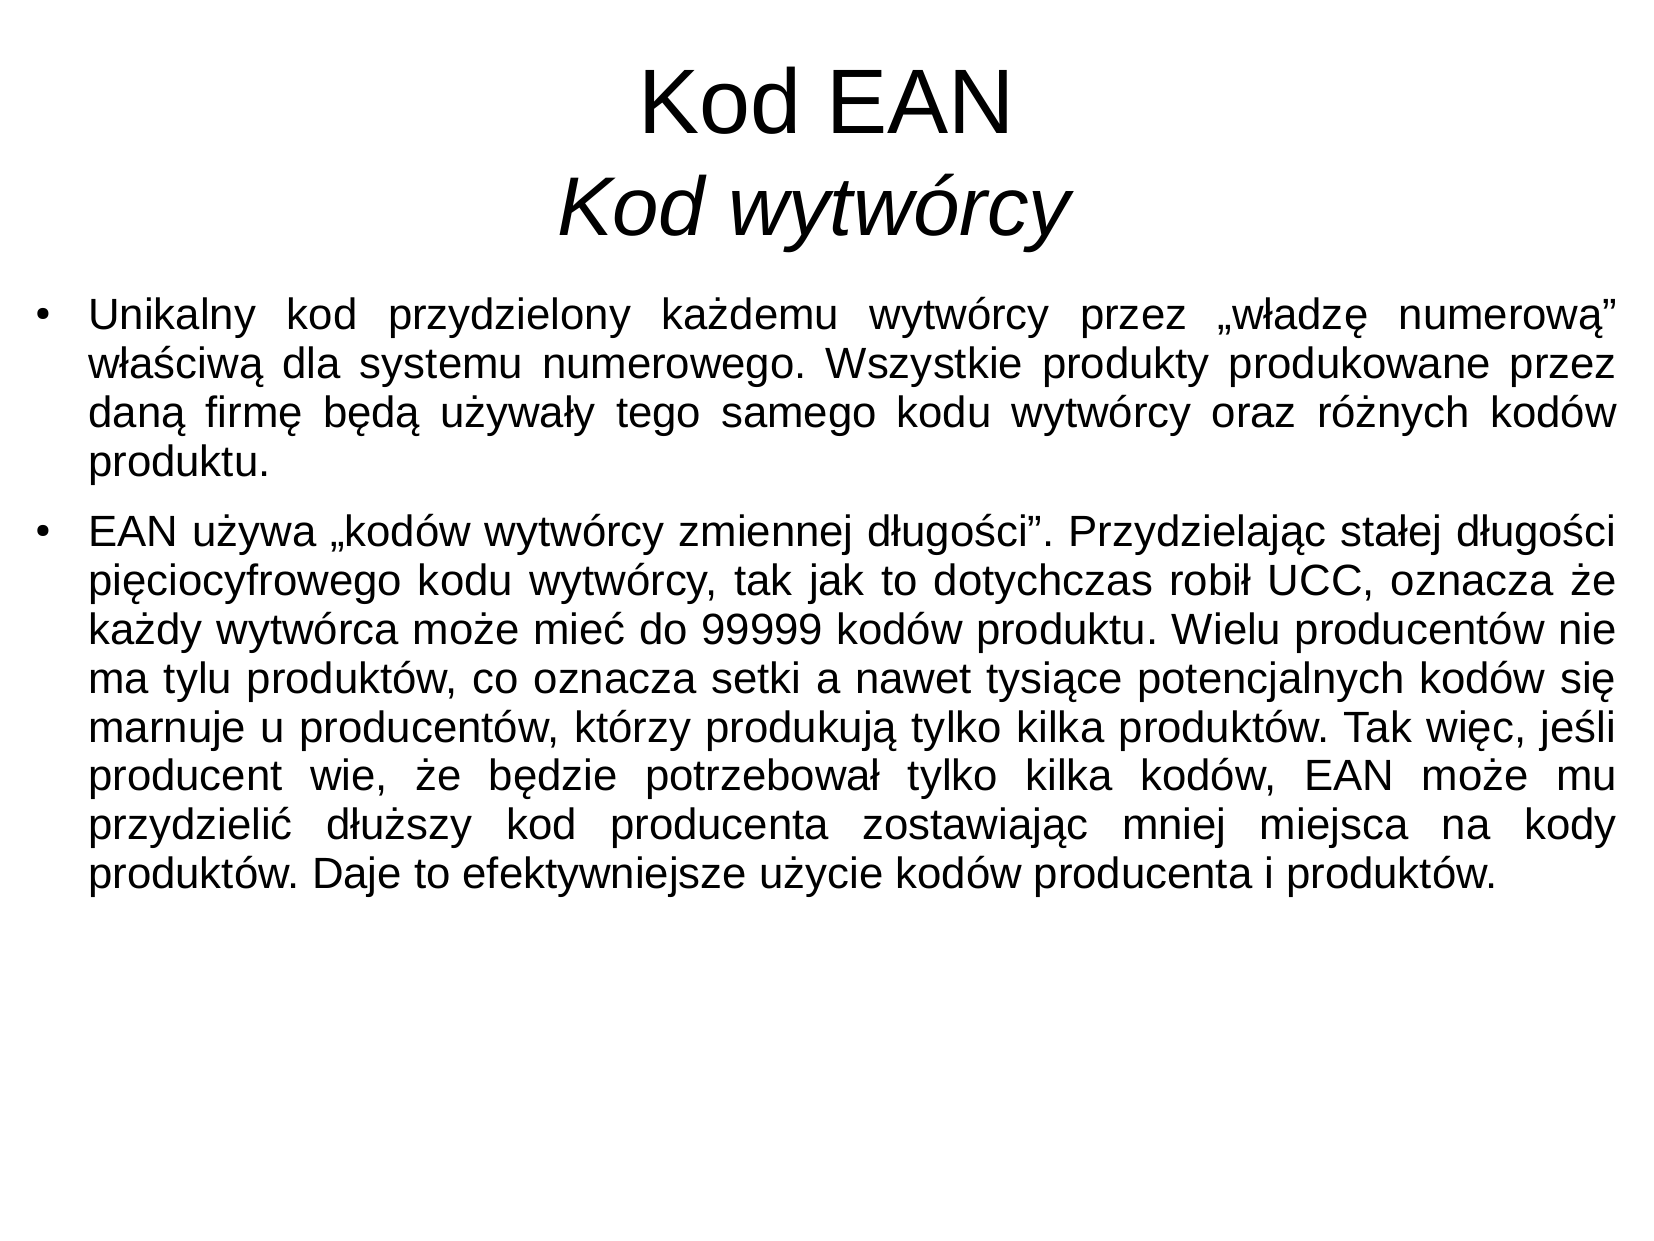

# Kod EAN Kod wytwórcy
Unikalny kod przydzielony każdemu wytwórcy przez „władzę numerową” właściwą dla systemu numerowego. Wszystkie produkty produkowane przez daną firmę będą używały tego samego kodu wytwórcy oraz różnych kodów produktu.
EAN używa „kodów wytwórcy zmiennej długości”. Przydzielając stałej długości pięciocyfrowego kodu wytwórcy, tak jak to dotychczas robił UCC, oznacza że każdy wytwórca może mieć do 99999 kodów produktu. Wielu producentów nie ma tylu produktów, co oznacza setki a nawet tysiące potencjalnych kodów się marnuje u producentów, którzy produkują tylko kilka produktów. Tak więc, jeśli producent wie, że będzie potrzebował tylko kilka kodów, EAN może mu przydzielić dłuższy kod producenta zostawiając mniej miejsca na kody produktów. Daje to efektywniejsze użycie kodów producenta i produktów.